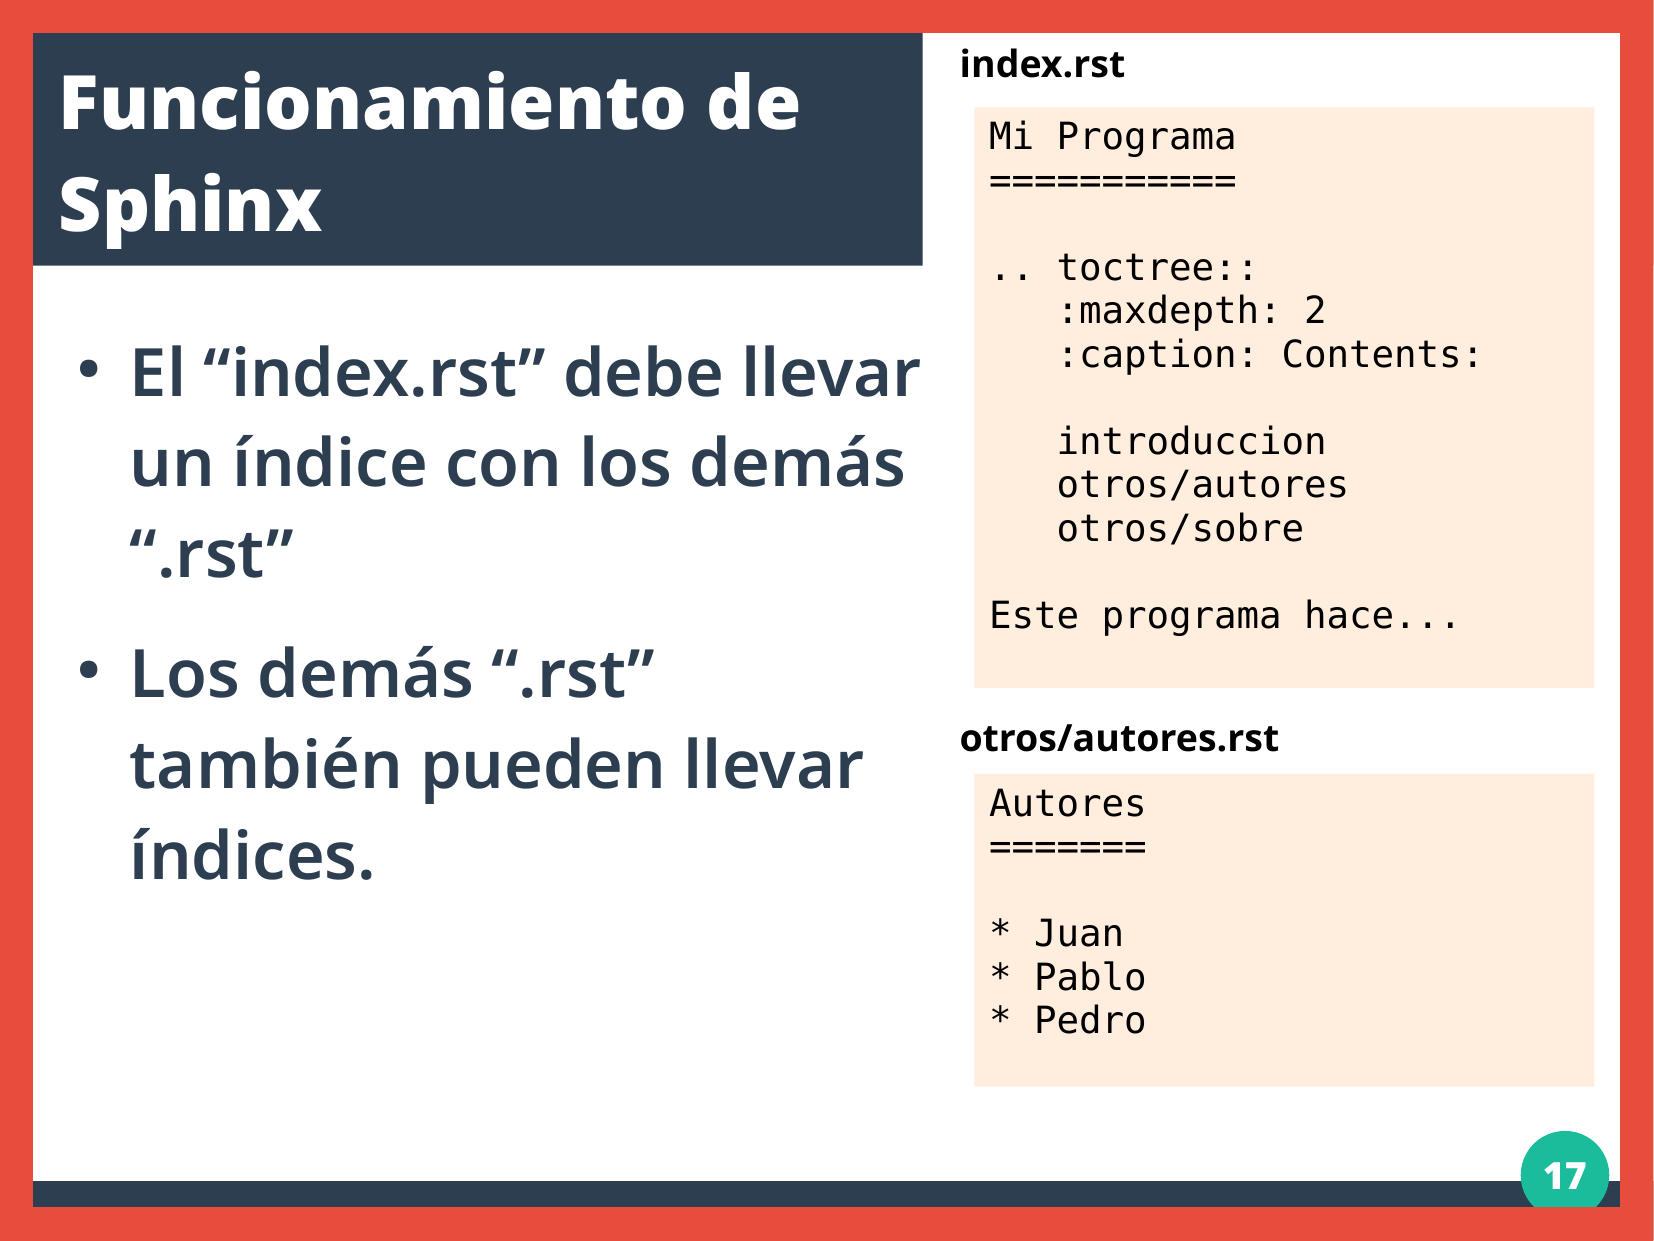

index.rst
# Funcionamiento de Sphinx
Mi Programa
===========
.. toctree::
 :maxdepth: 2
 :caption: Contents:
 introduccion
 otros/autores
 otros/sobre
Este programa hace...
El “index.rst” debe llevar un índice con los demás “.rst”
Los demás “.rst” también pueden llevar índices.
otros/autores.rst
Autores
=======
* Juan
* Pablo
* Pedro
17